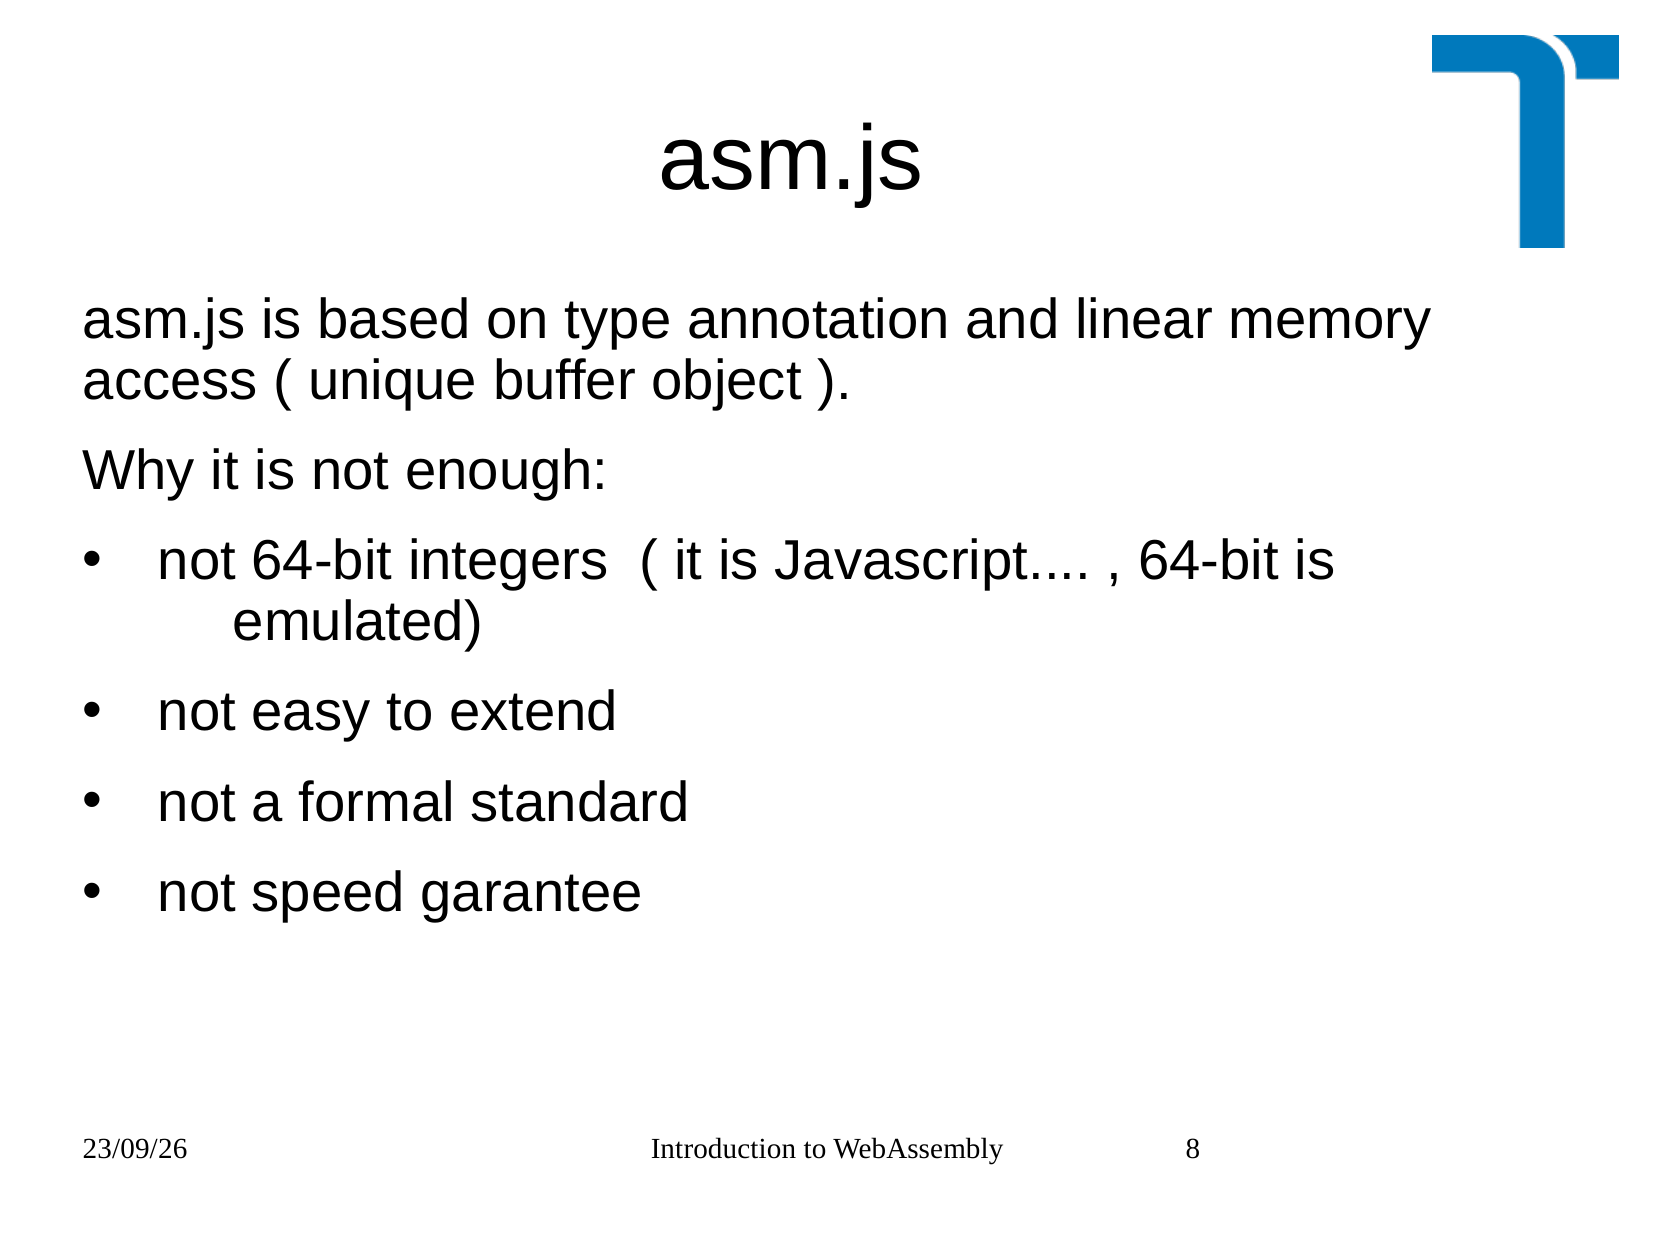

# asm.js
asm.js is based on type annotation and linear memory access ( unique buffer object ).
Why it is not enough:
not 64-bit integers ( it is Javascript.... , 64-bit is emulated)
not easy to extend
not a formal standard
not speed garantee
Introduction to WebAssembly
7